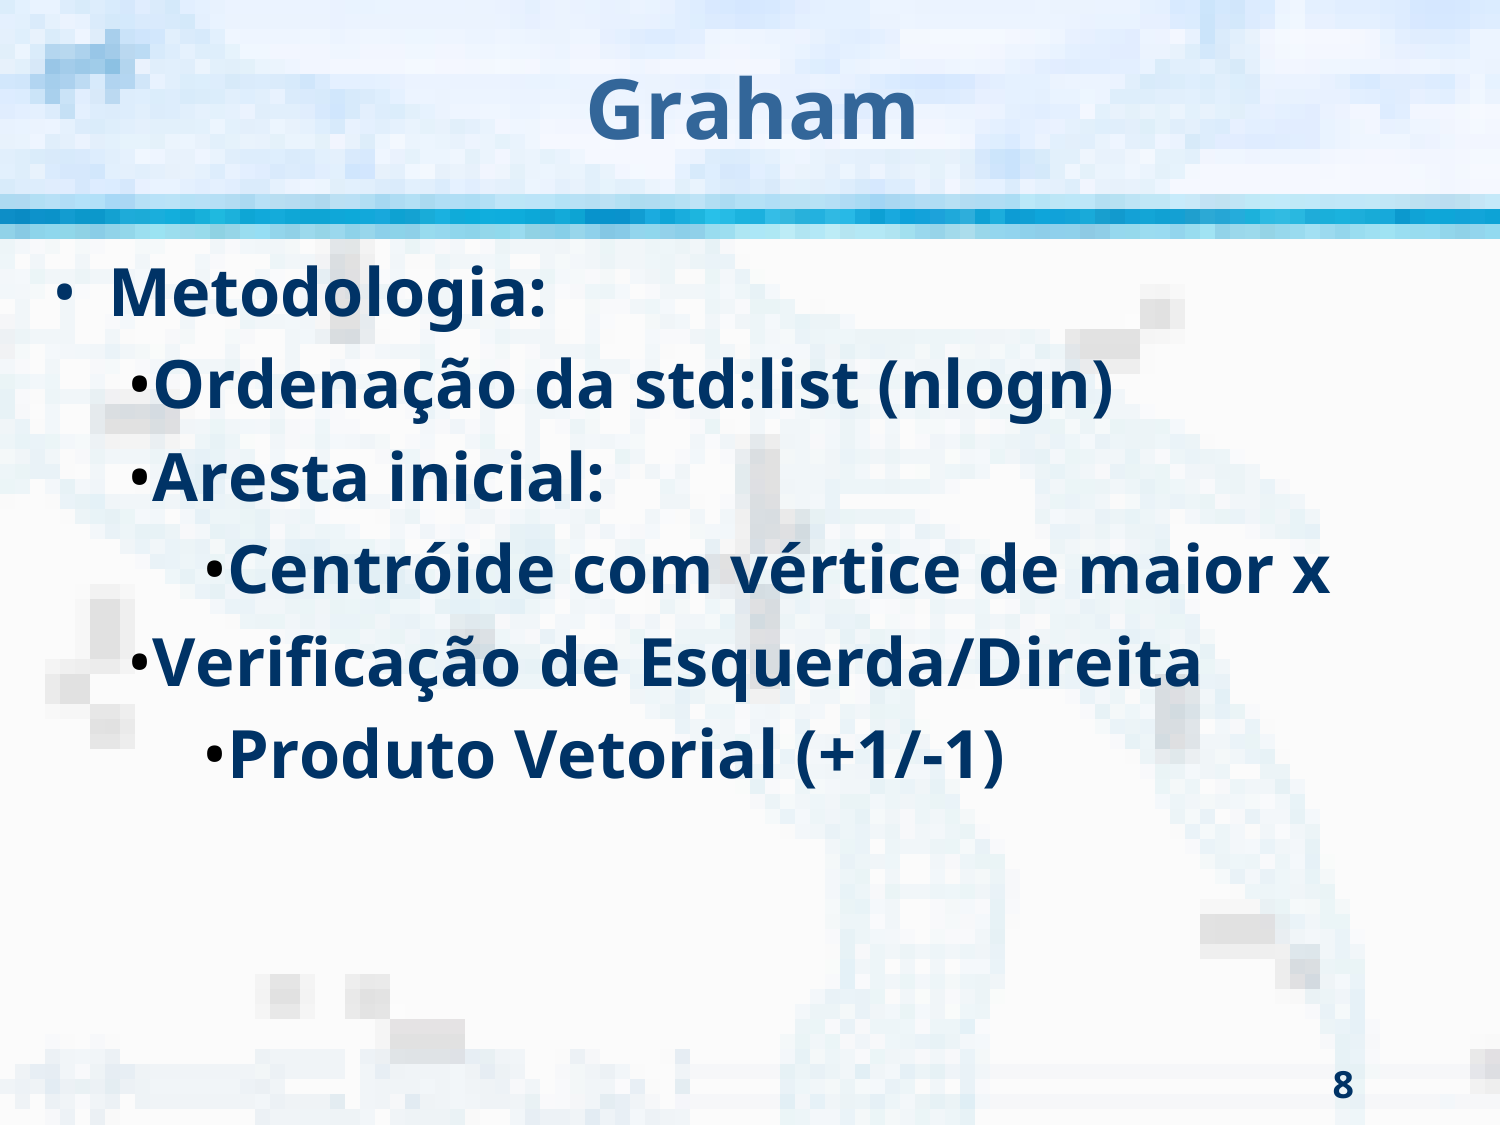

Graham
Metodologia:
Ordenação da std:list (nlogn)
Aresta inicial:
Centróide com vértice de maior x
Verificação de Esquerda/Direita
Produto Vetorial (+1/-1)